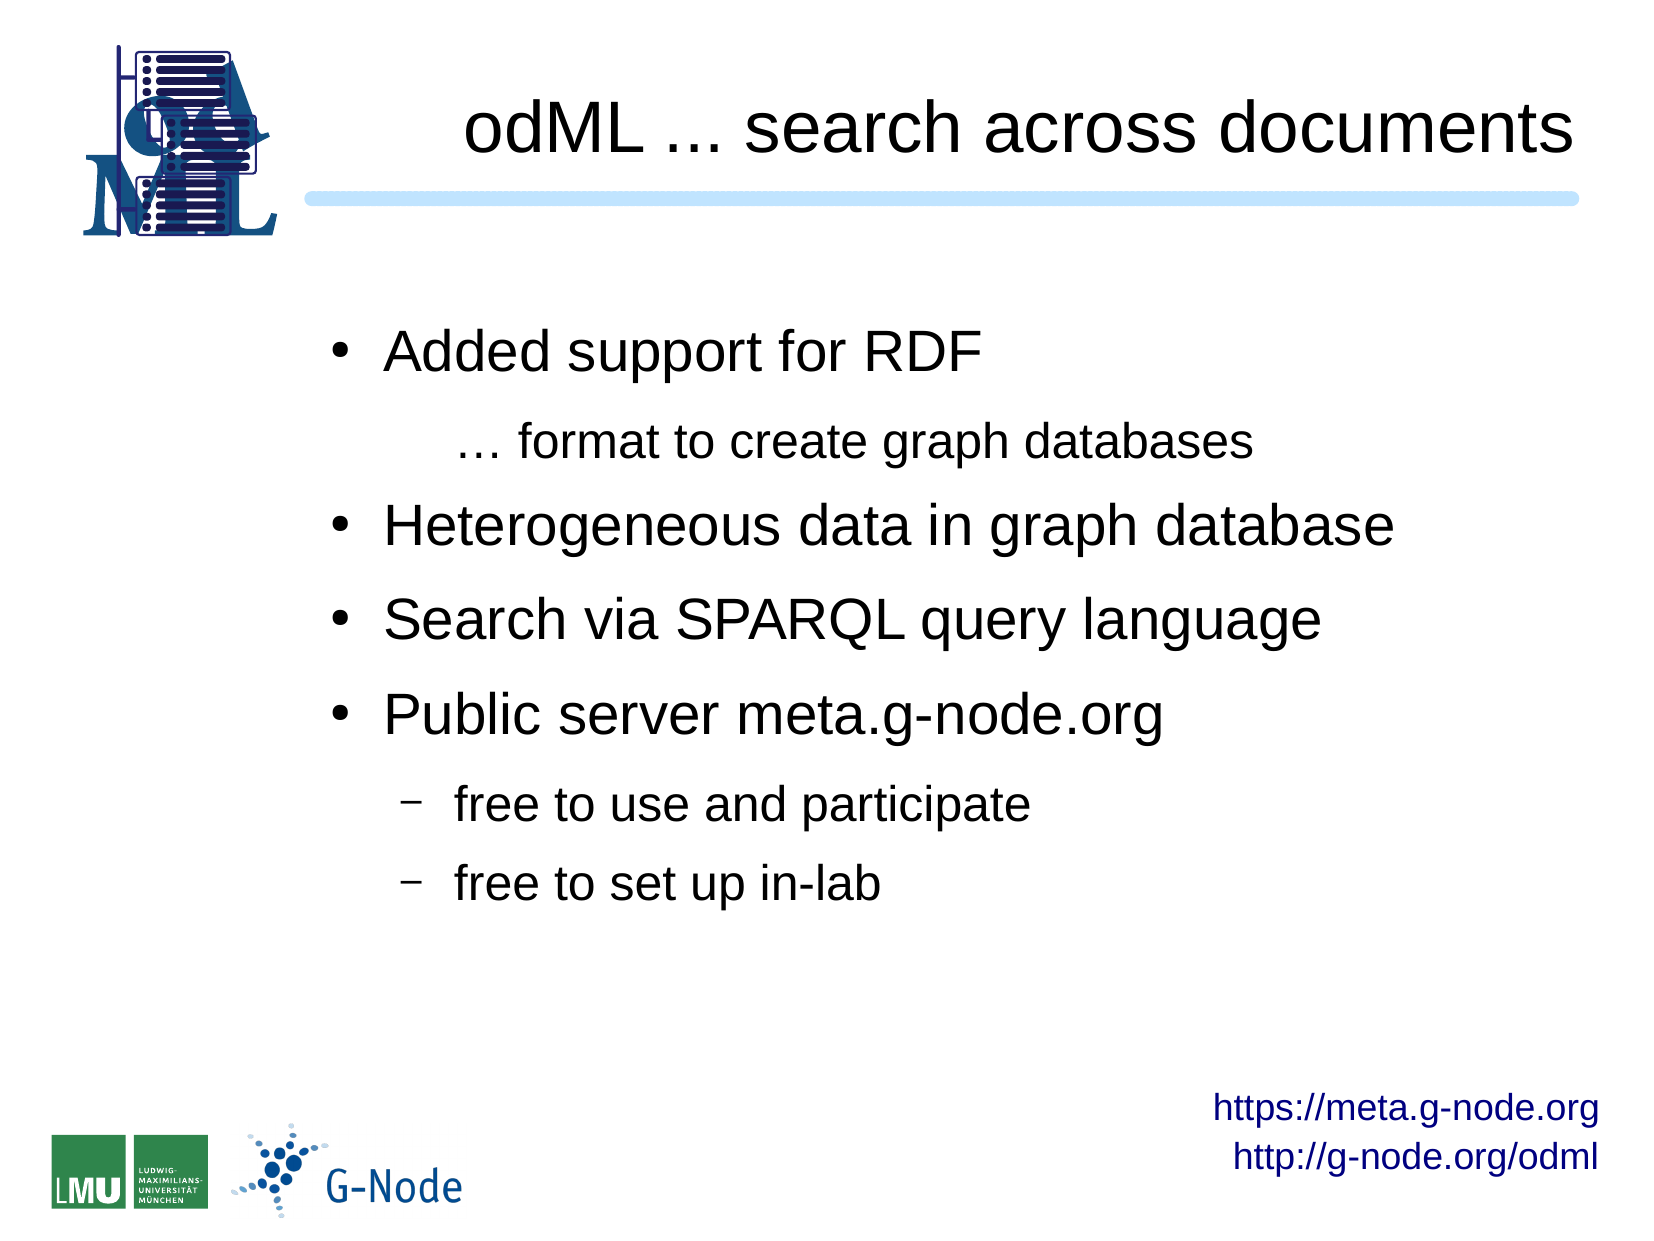

odML ... search across documents
# Added support for RDF
… format to create graph databases
Heterogeneous data in graph database
Search via SPARQL query language
Public server meta.g-node.org
free to use and participate
free to set up in-lab
https://meta.g-node.org
http://g-node.org/odml